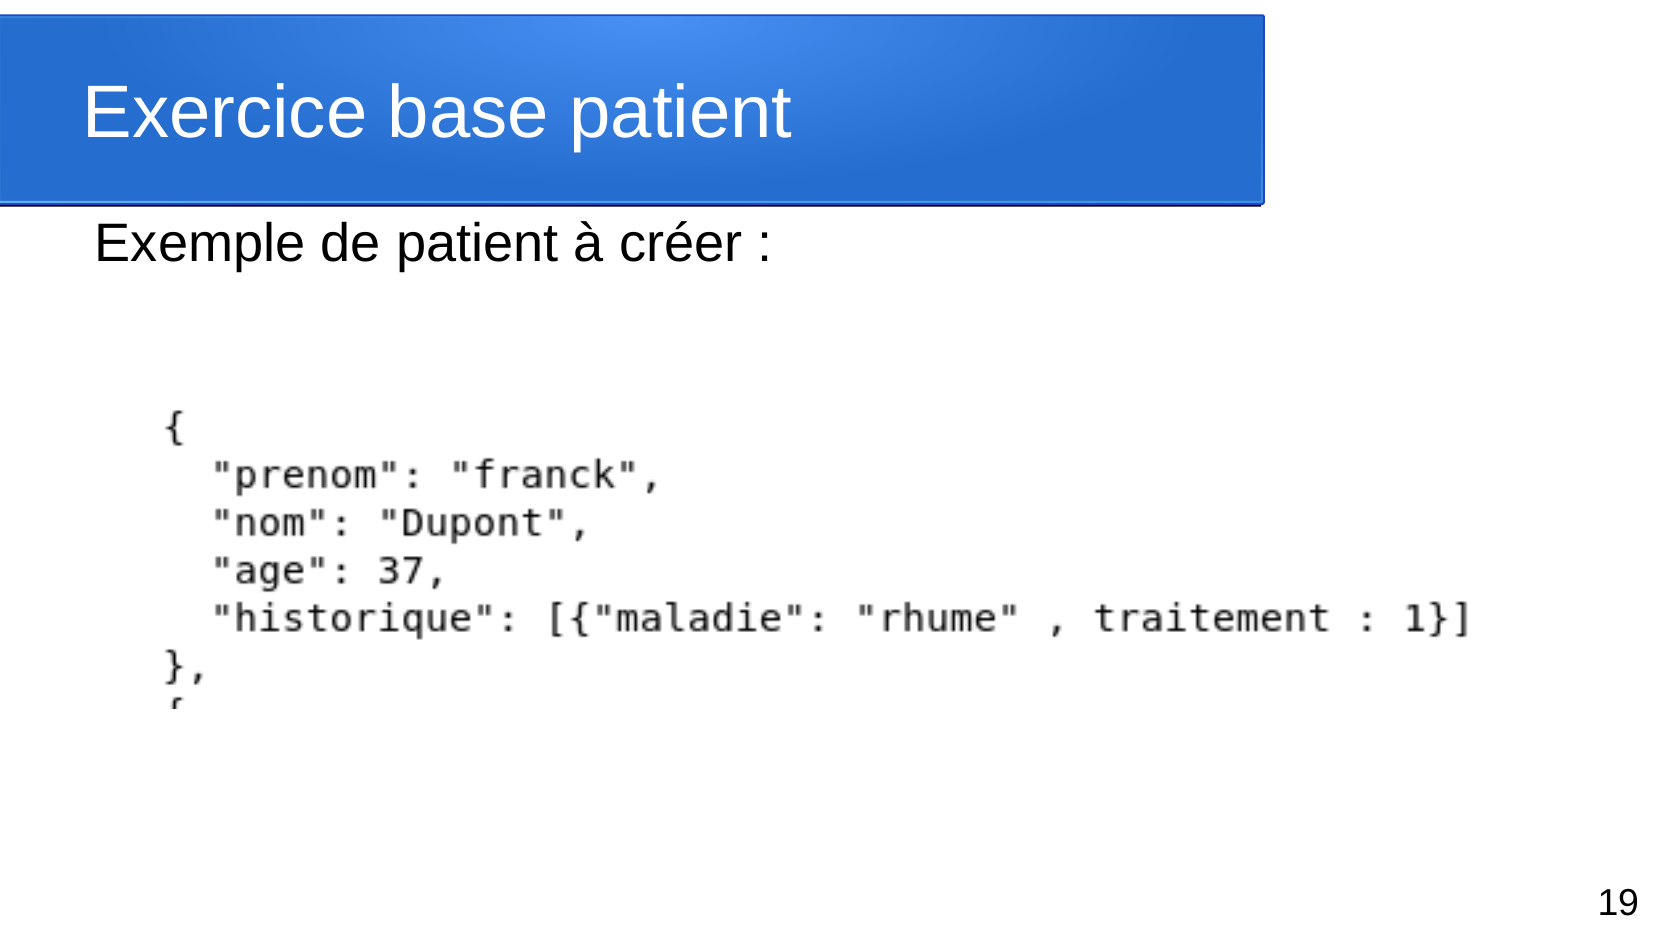

# Exercice base patient
Exemple de patient à créer :
19